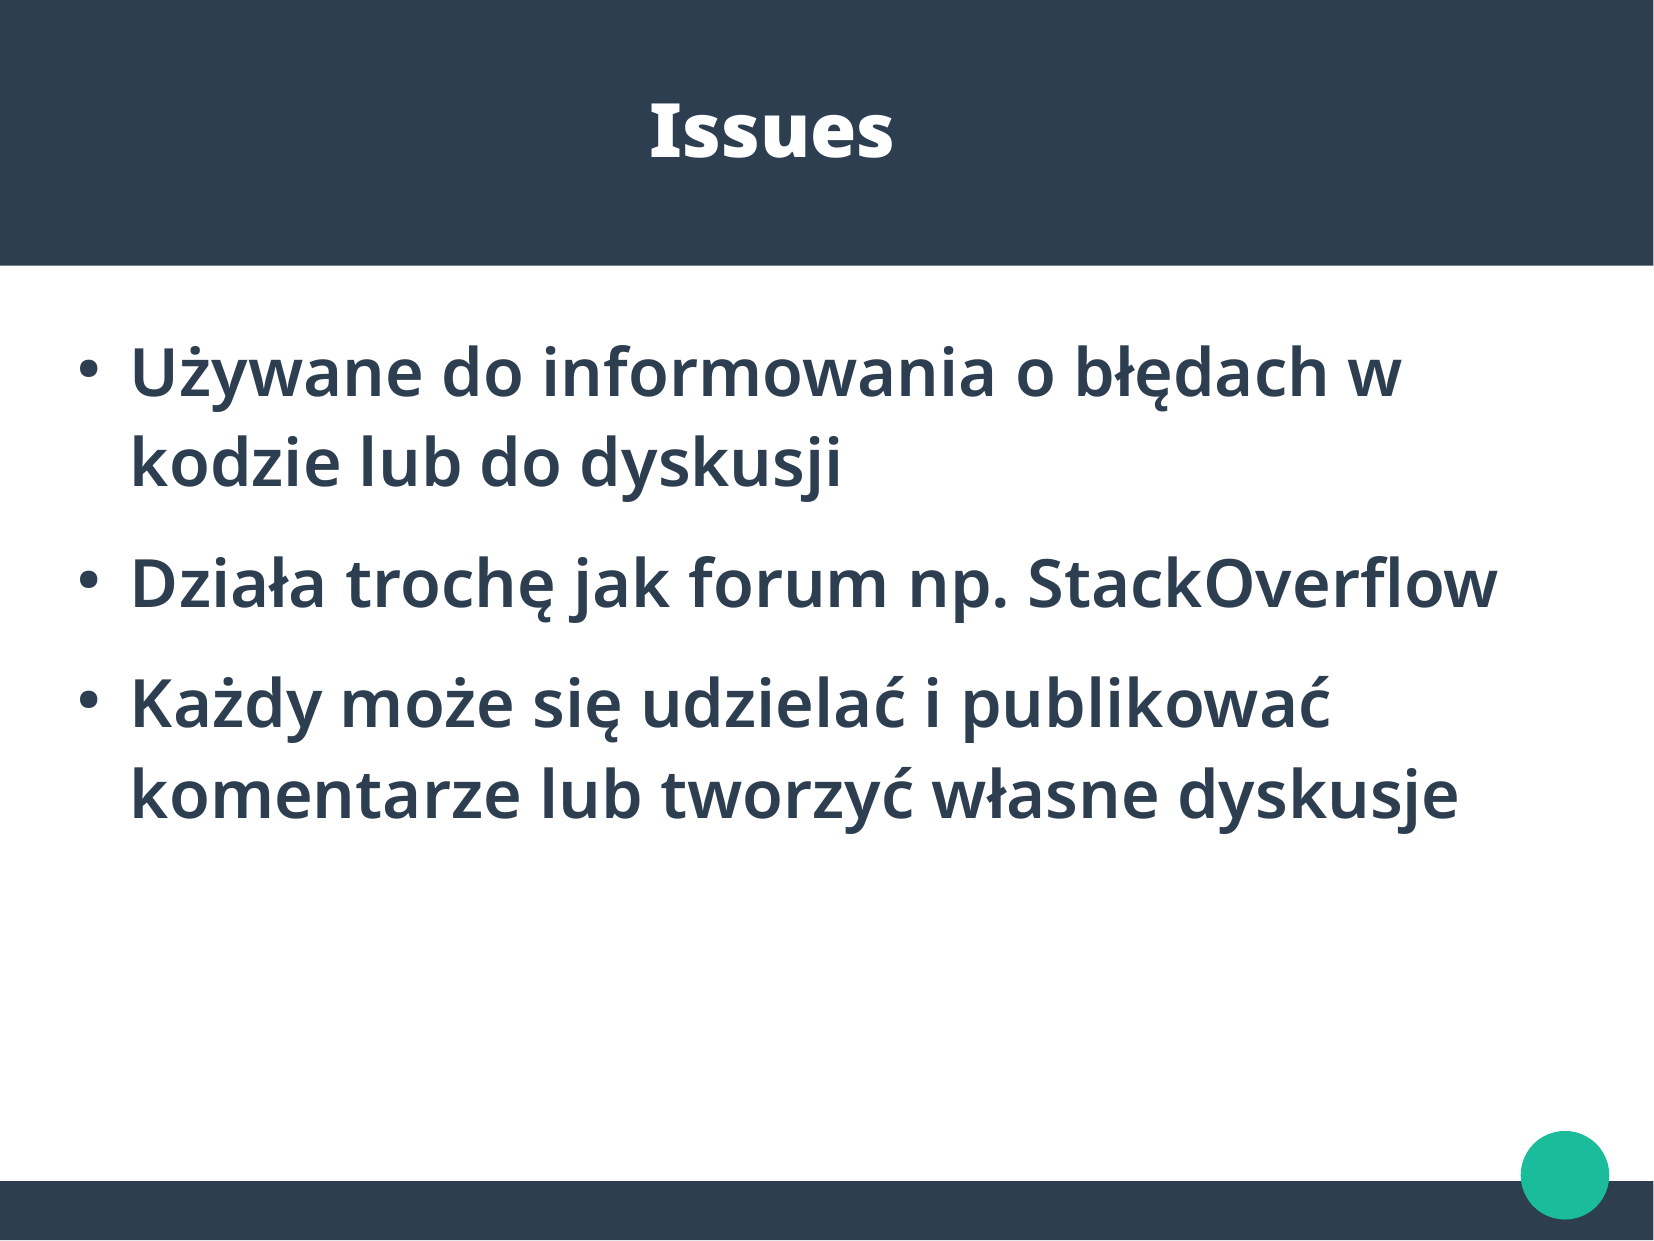

# Issues
Używane do informowania o błędach w kodzie lub do dyskusji
Działa trochę jak forum np. StackOverflow
Każdy może się udzielać i publikować komentarze lub tworzyć własne dyskusje